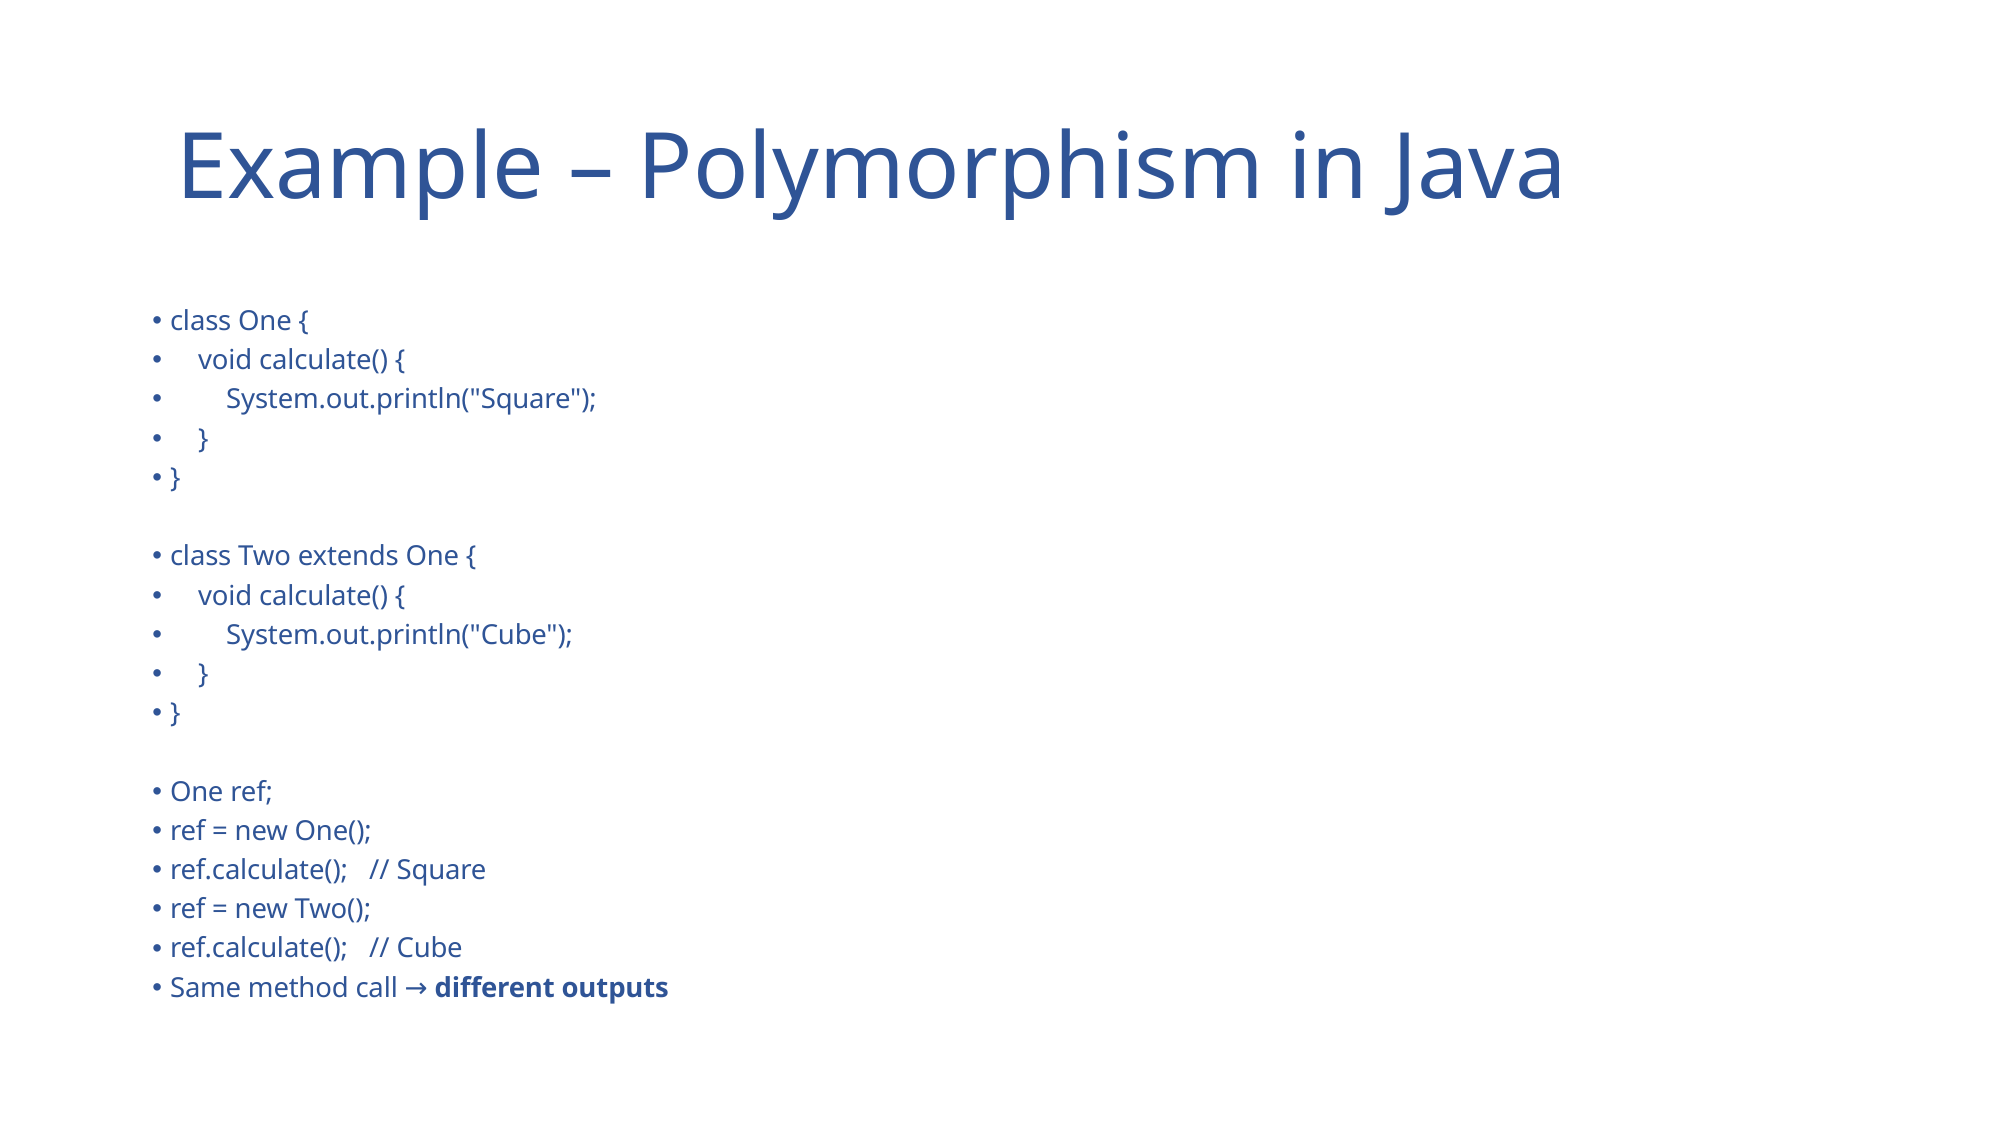

# Example – Polymorphism in Java
class One {
 void calculate() {
 System.out.println("Square");
 }
}
class Two extends One {
 void calculate() {
 System.out.println("Cube");
 }
}
One ref;
ref = new One();
ref.calculate(); // Square
ref = new Two();
ref.calculate(); // Cube
Same method call → different outputs